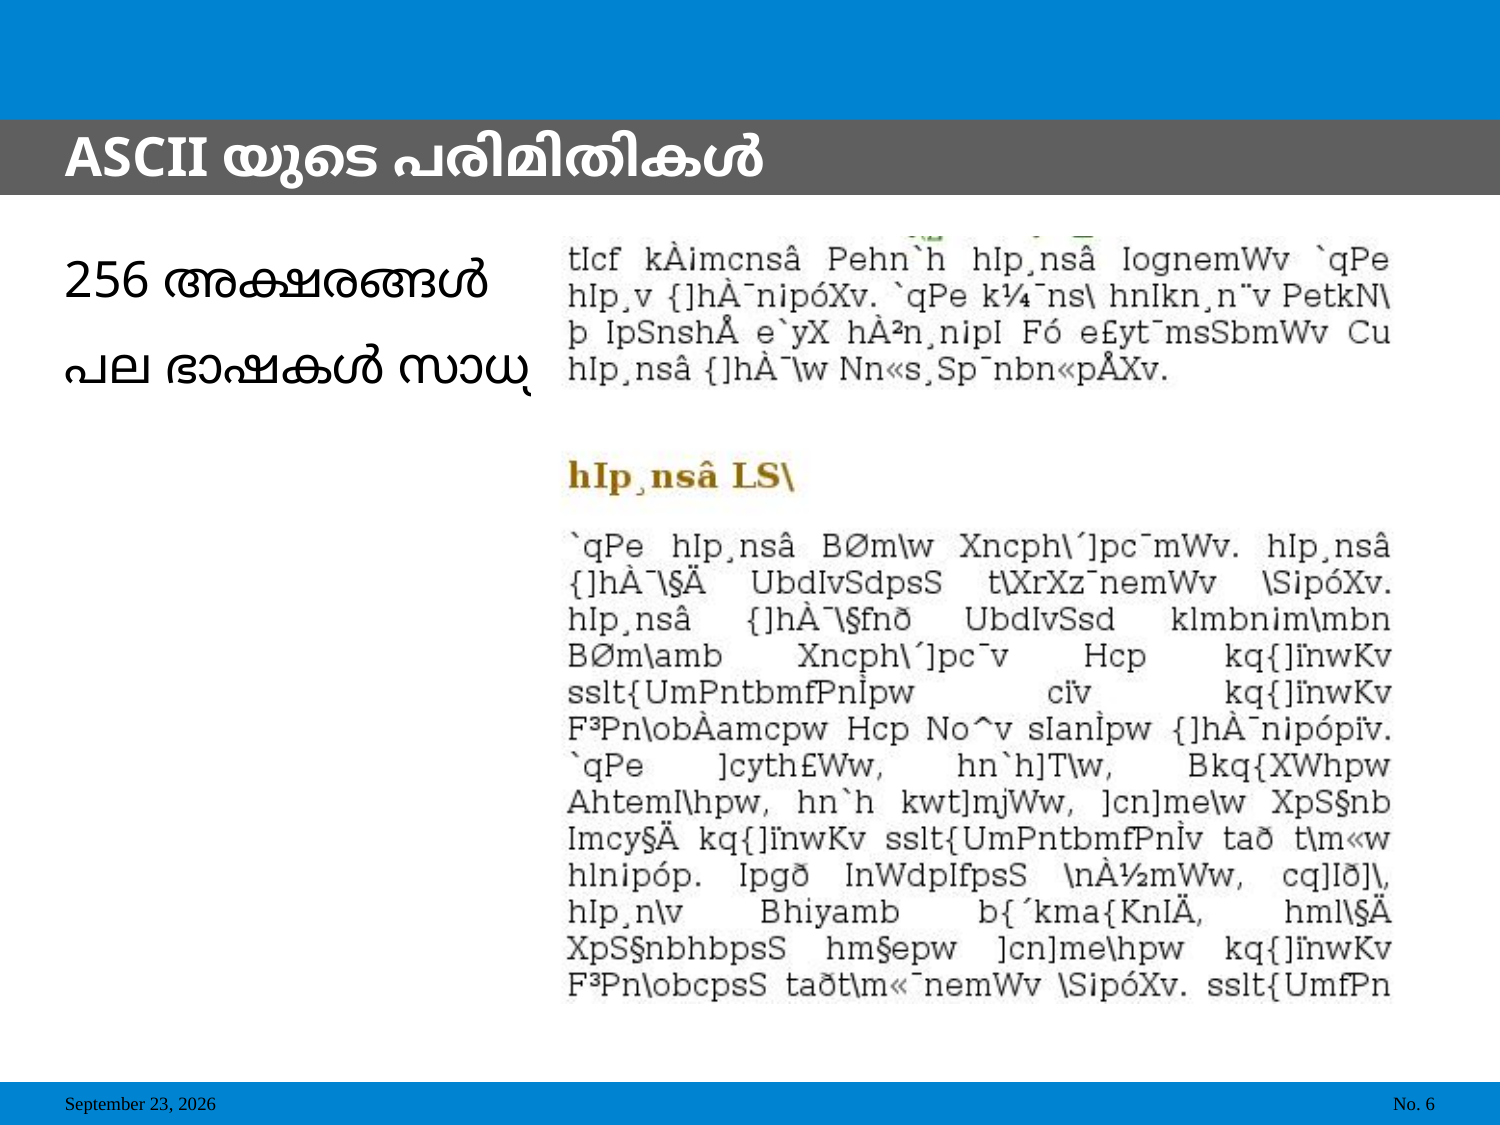

# ASCII യുടെ പരിമിതികള്‍
256 അക്ഷരങ്ങള്‍
പല ഭാഷകള്‍ സാധ്യമല്ല
6